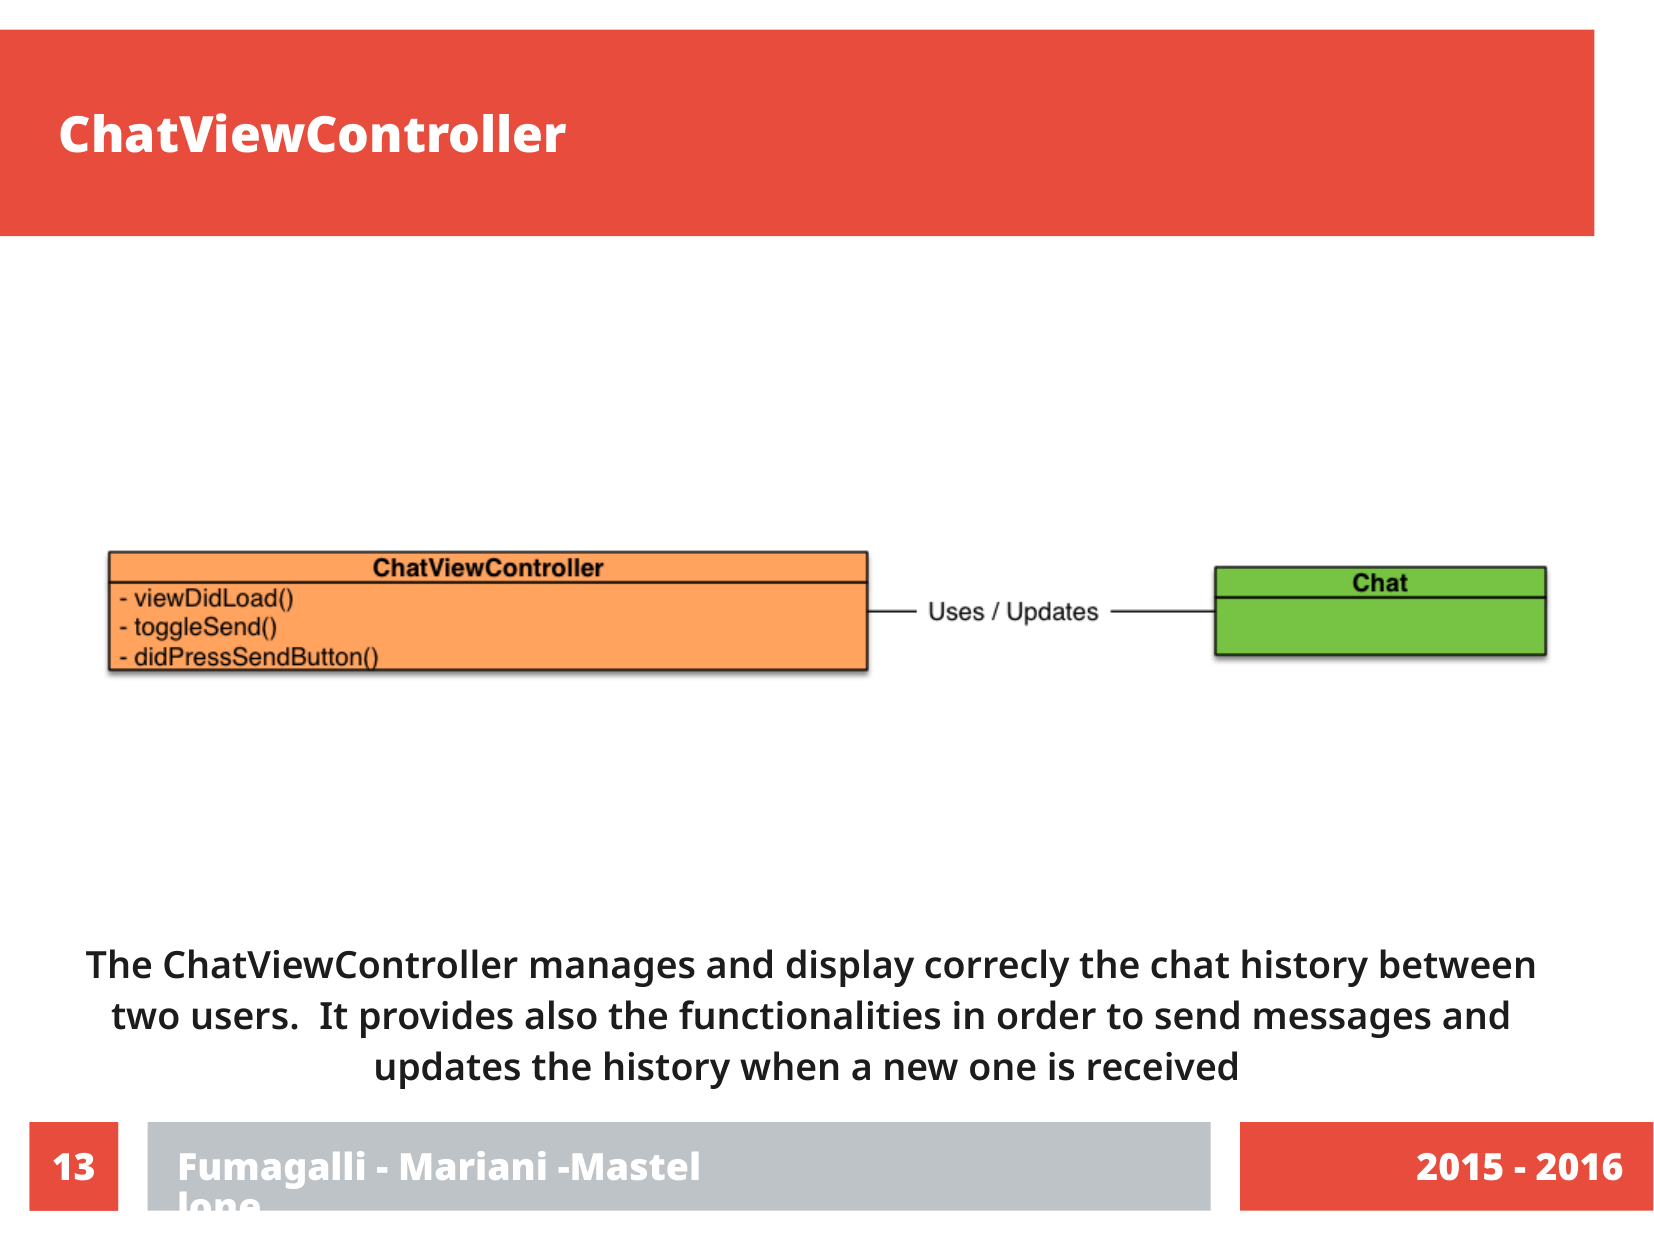

# ChatViewController
The ChatViewController manages and display correcly the chat history between two users. It provides also the functionalities in order to send messages and updates the history when a new one is received
13
Fumagalli - Mariani -Mastellone
2015 - 2016